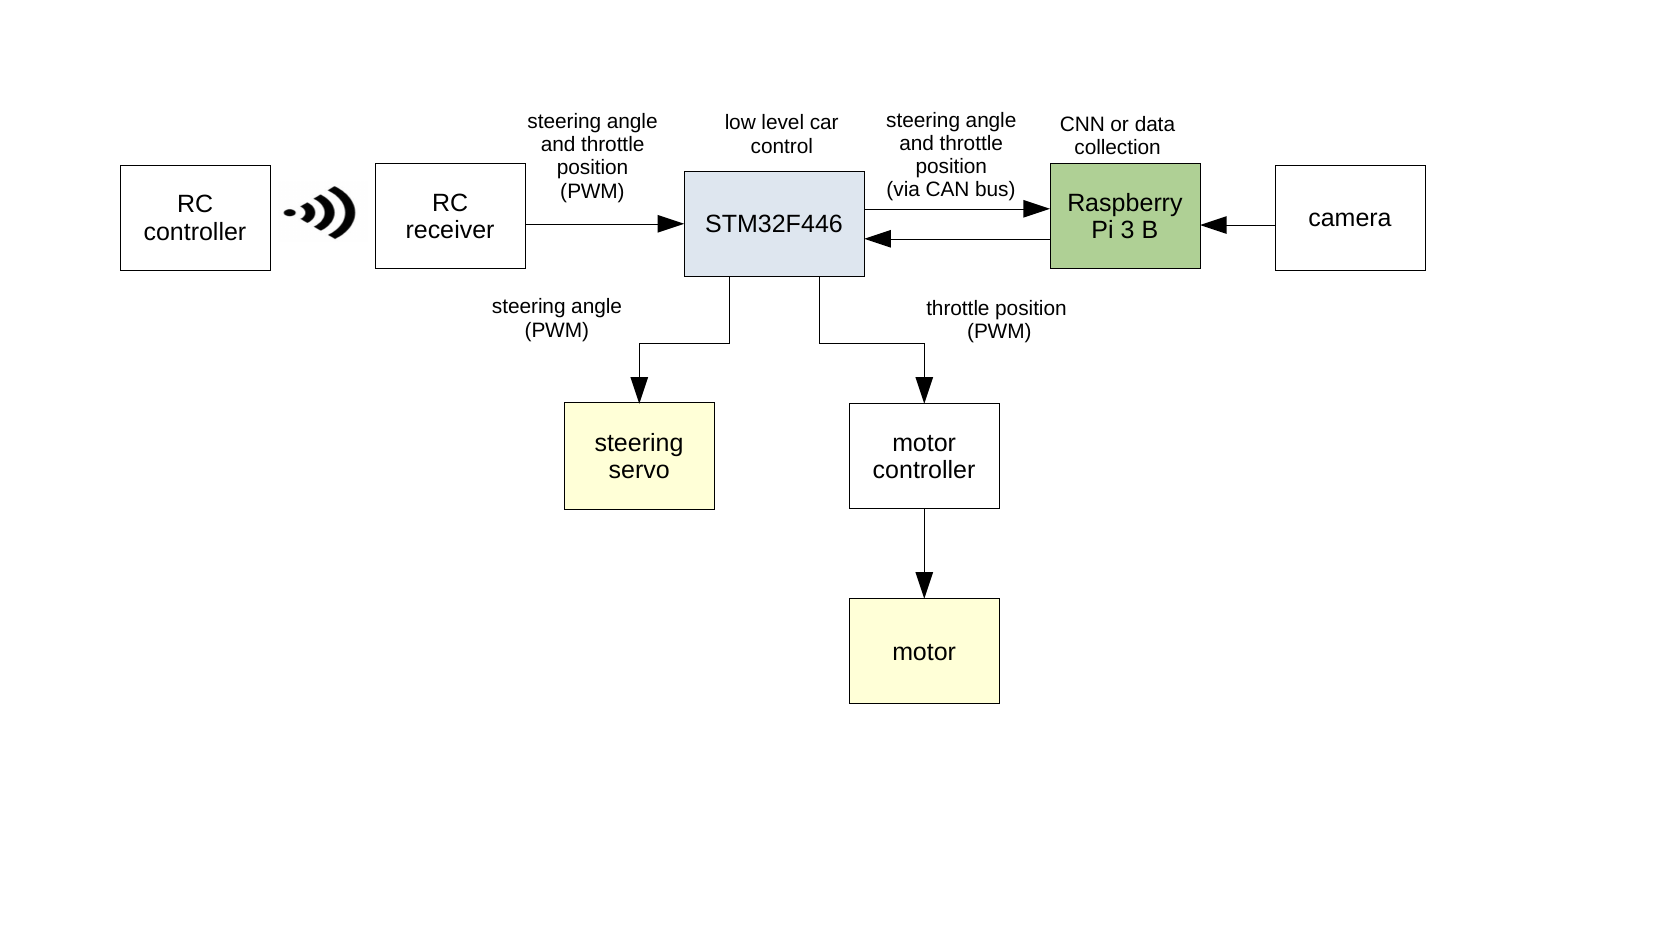

steering angle and throttle position
(via CAN bus)
steering angle and throttle position
(PWM)
low level car control
CNN or data collection
RC receiver
Raspberry Pi 3 B
RC controller
camera
STM32F446
steering angle
(PWM)
throttle position
(PWM)
steering servo
motor controller
motor